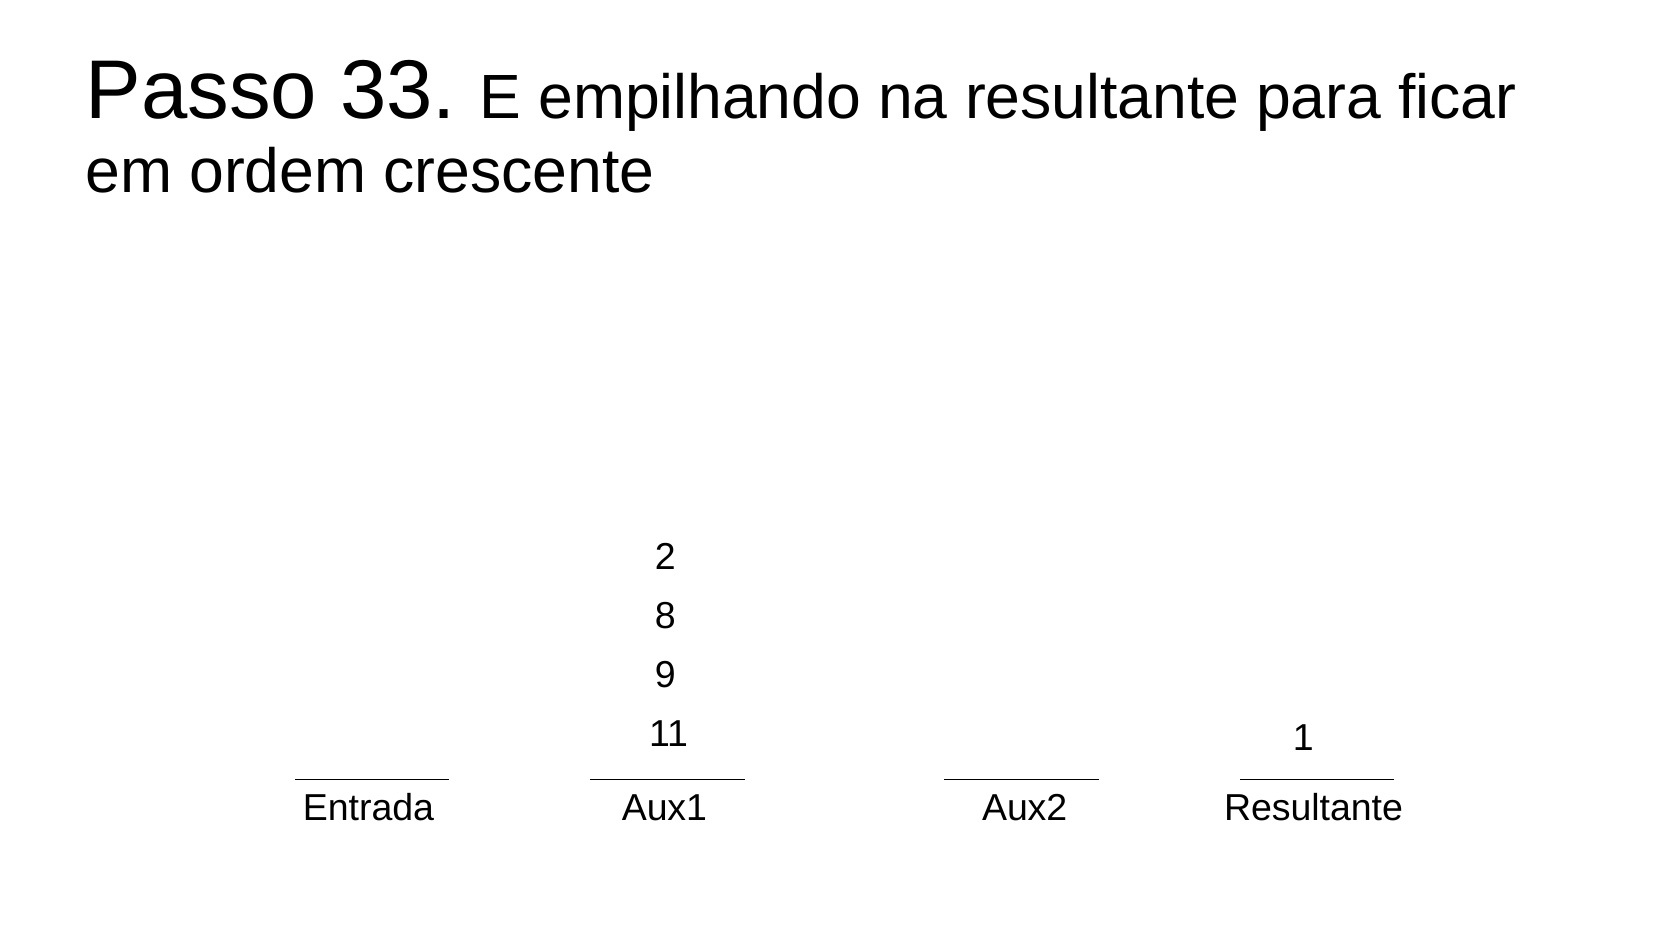

Passo 33. E empilhando na resultante para ficar em ordem crescente
2
8
9
11
1
Entrada
Aux1
Aux2
Resultante